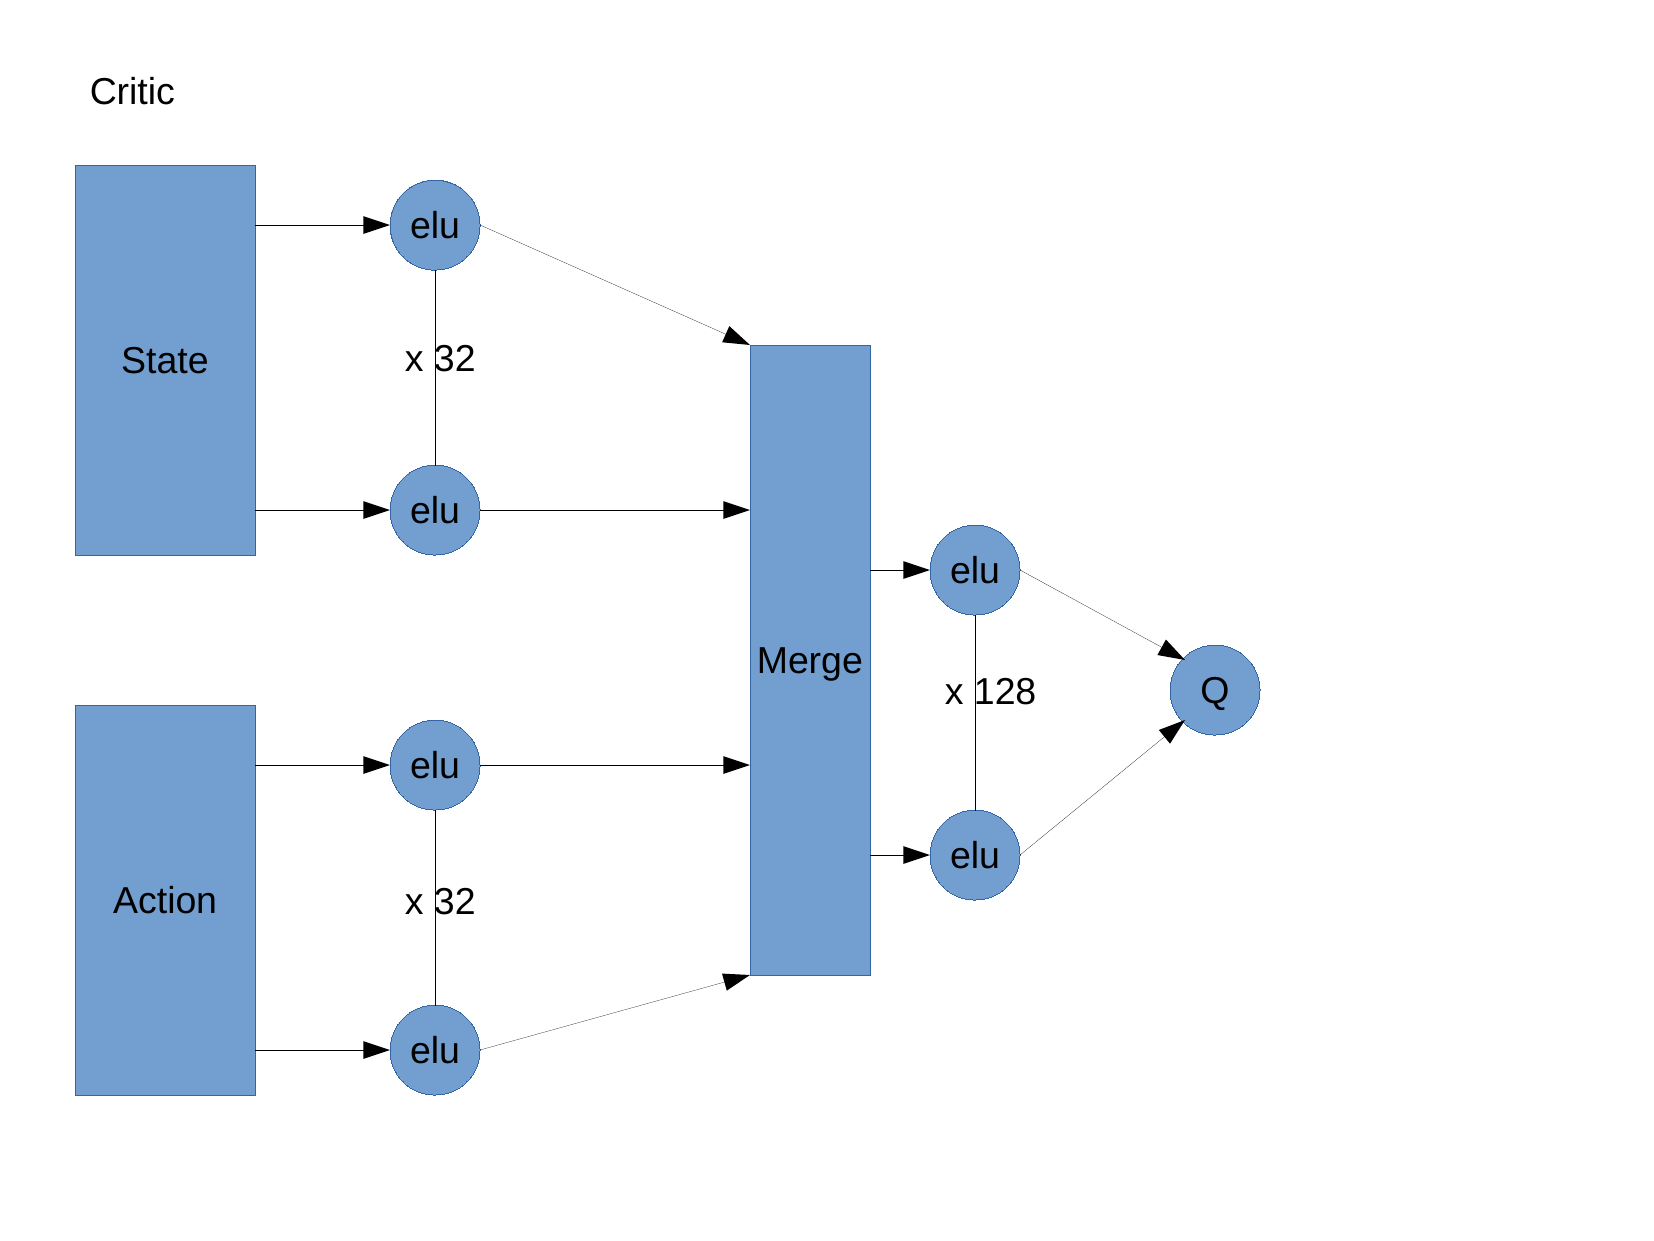

Critic
State
elu
x 32
Merge
elu
elu
Q
x 128
Action
elu
elu
x 32
elu